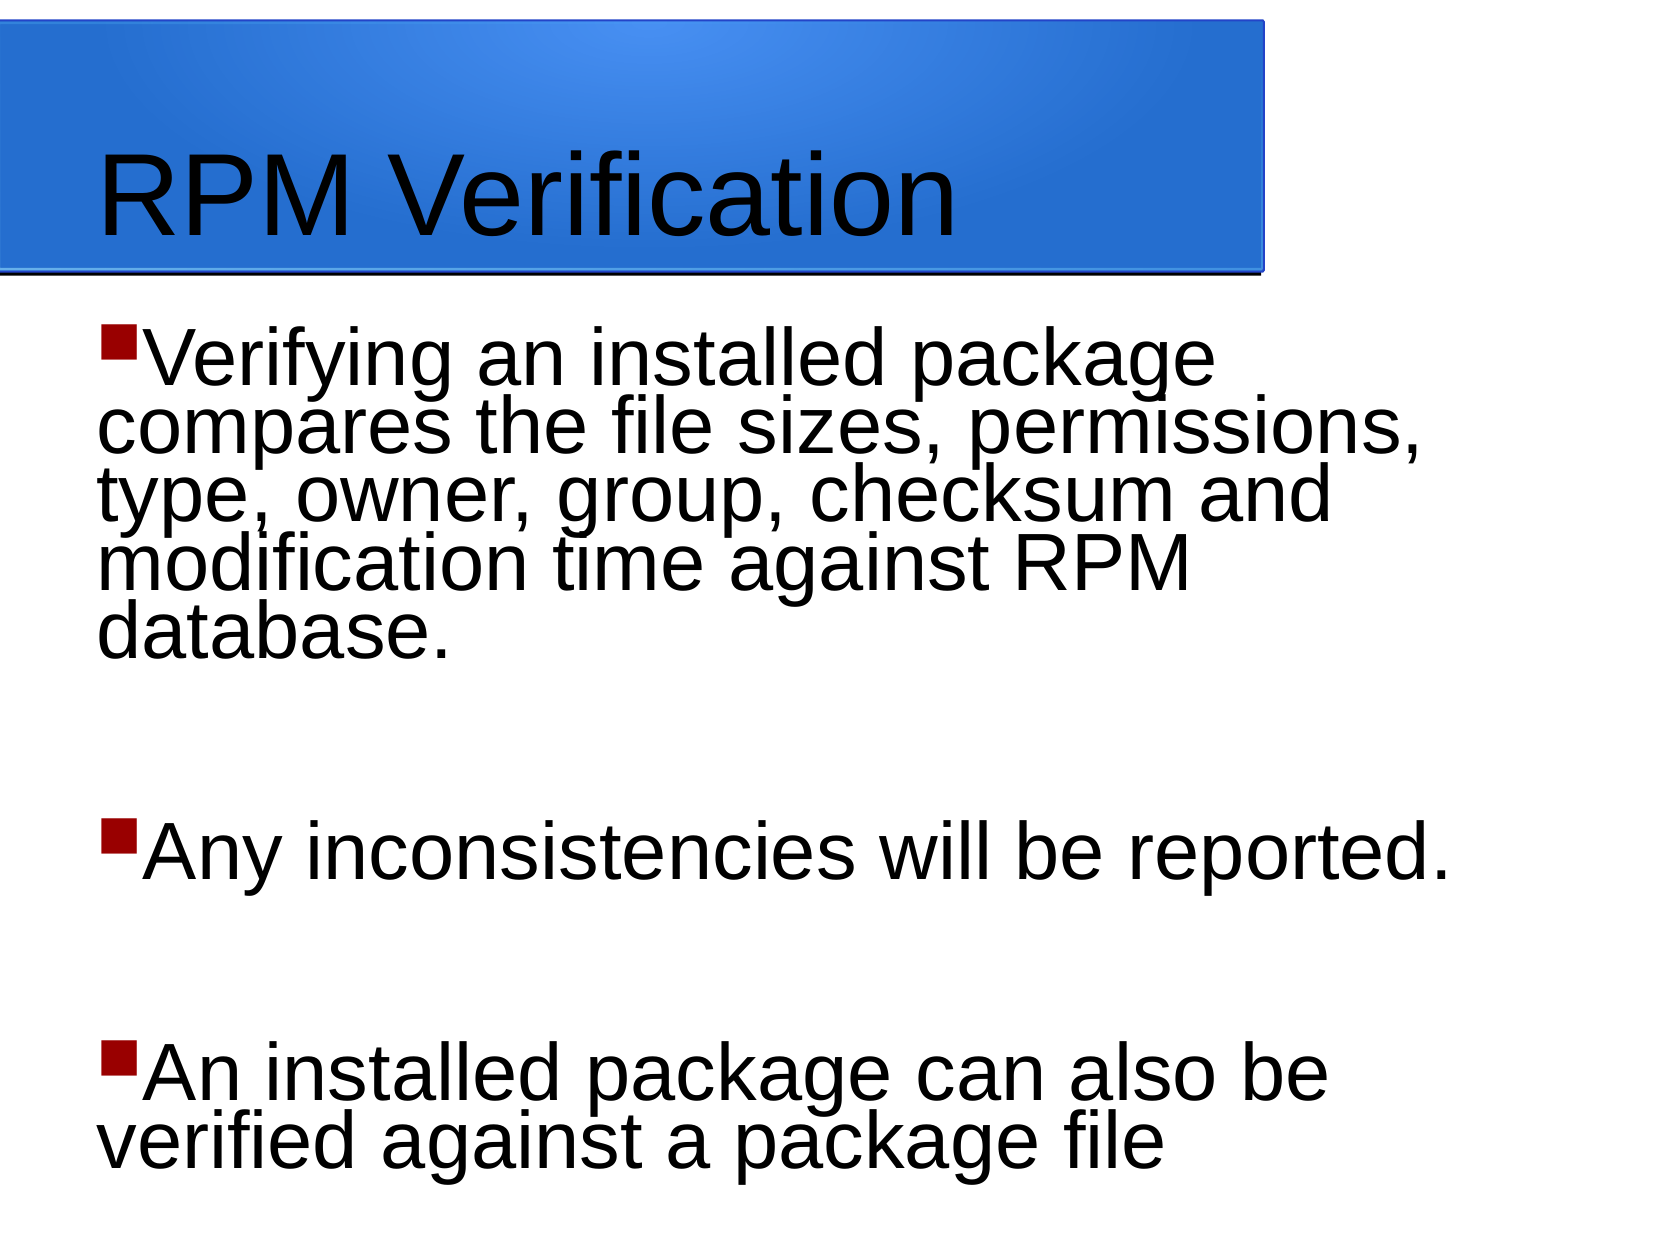

# RPM Verification
Verifying an installed package compares the file sizes, permissions, type, owner, group, checksum and modification time against RPM database.
Any inconsistencies will be reported.
An installed package can also be verified against a package file